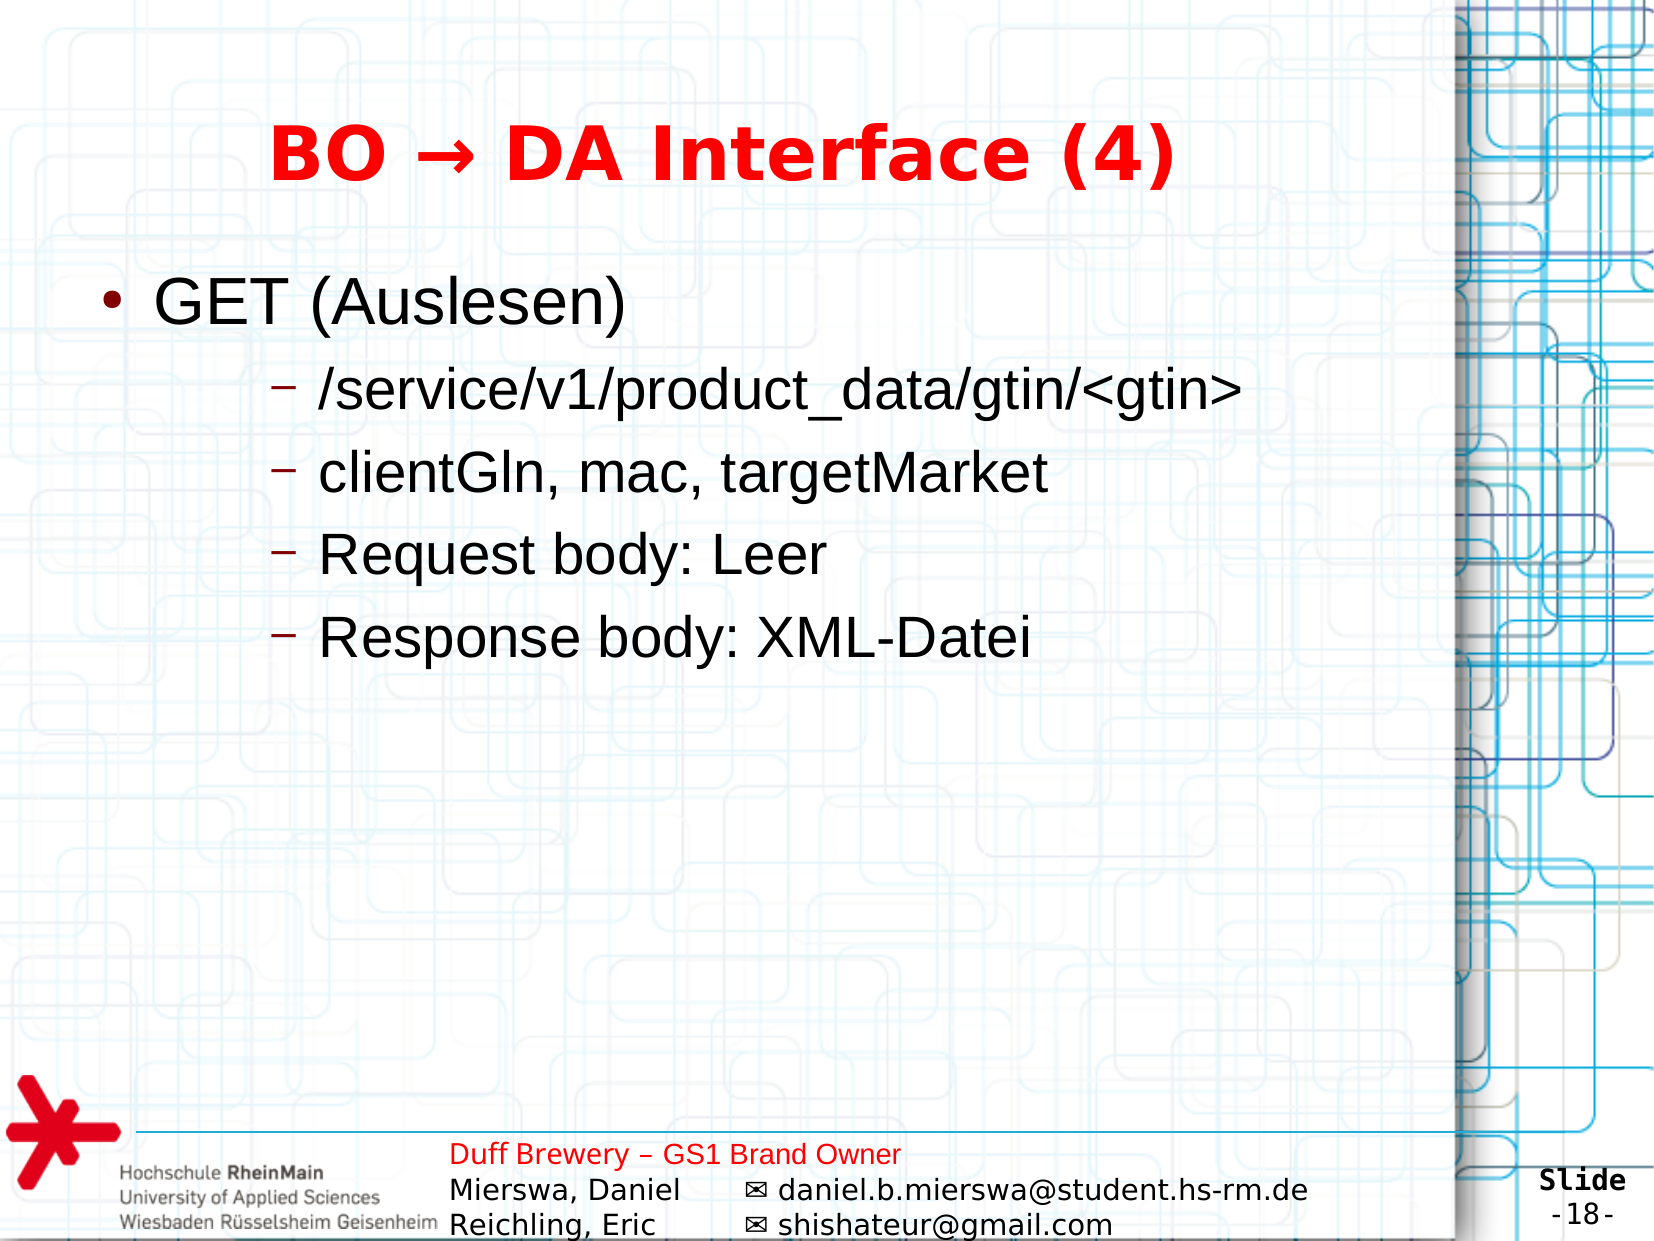

# BO → DA Interface (4)
GET (Auslesen)
/service/v1/product_data/gtin/<gtin>
clientGln, mac, targetMarket
Request body: Leer
Response body: XML-Datei
18